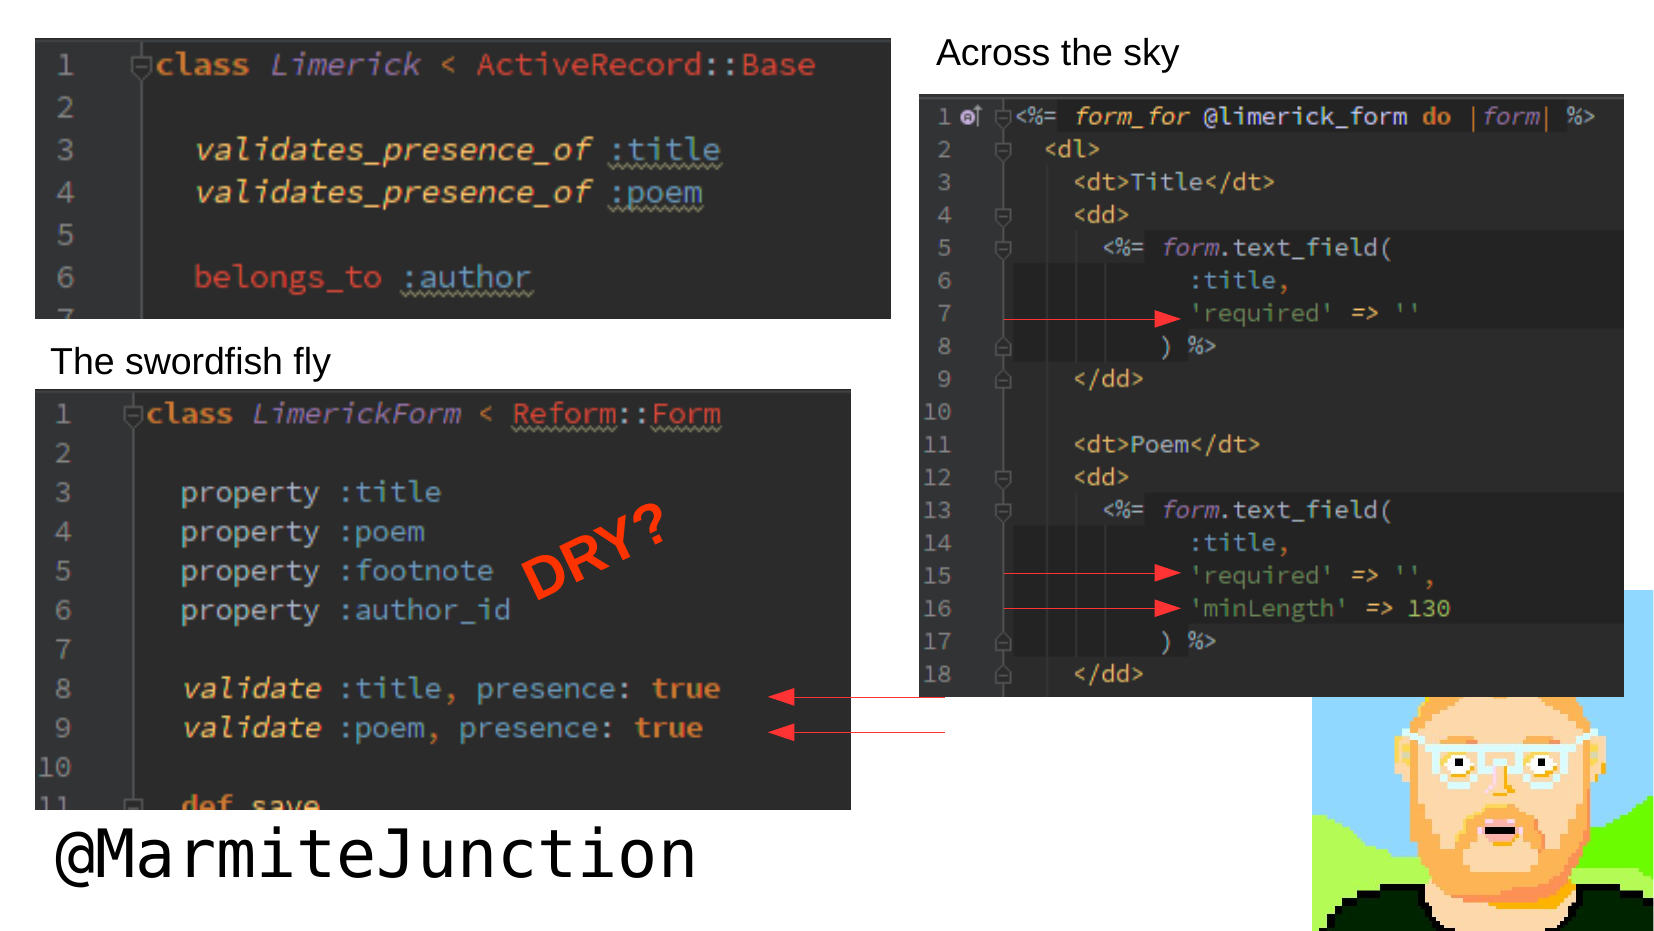

Across the sky
The swordfish fly
DRY?
@MarmiteJunction